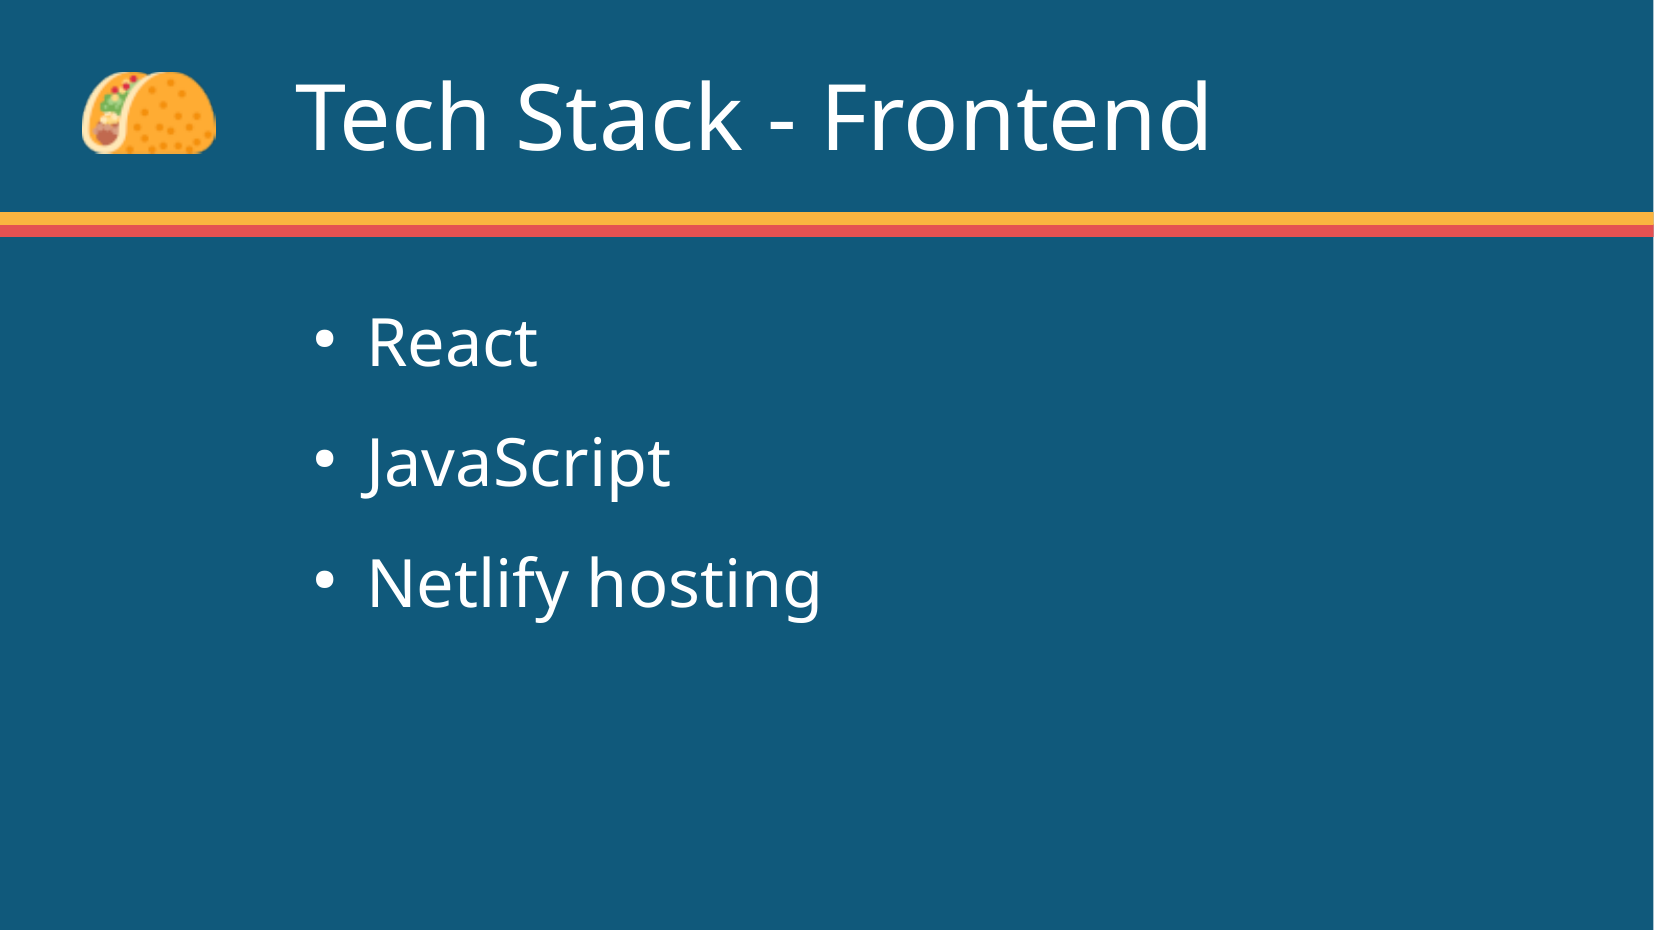

# Tech Stack - Frontend
React
JavaScript
Netlify hosting